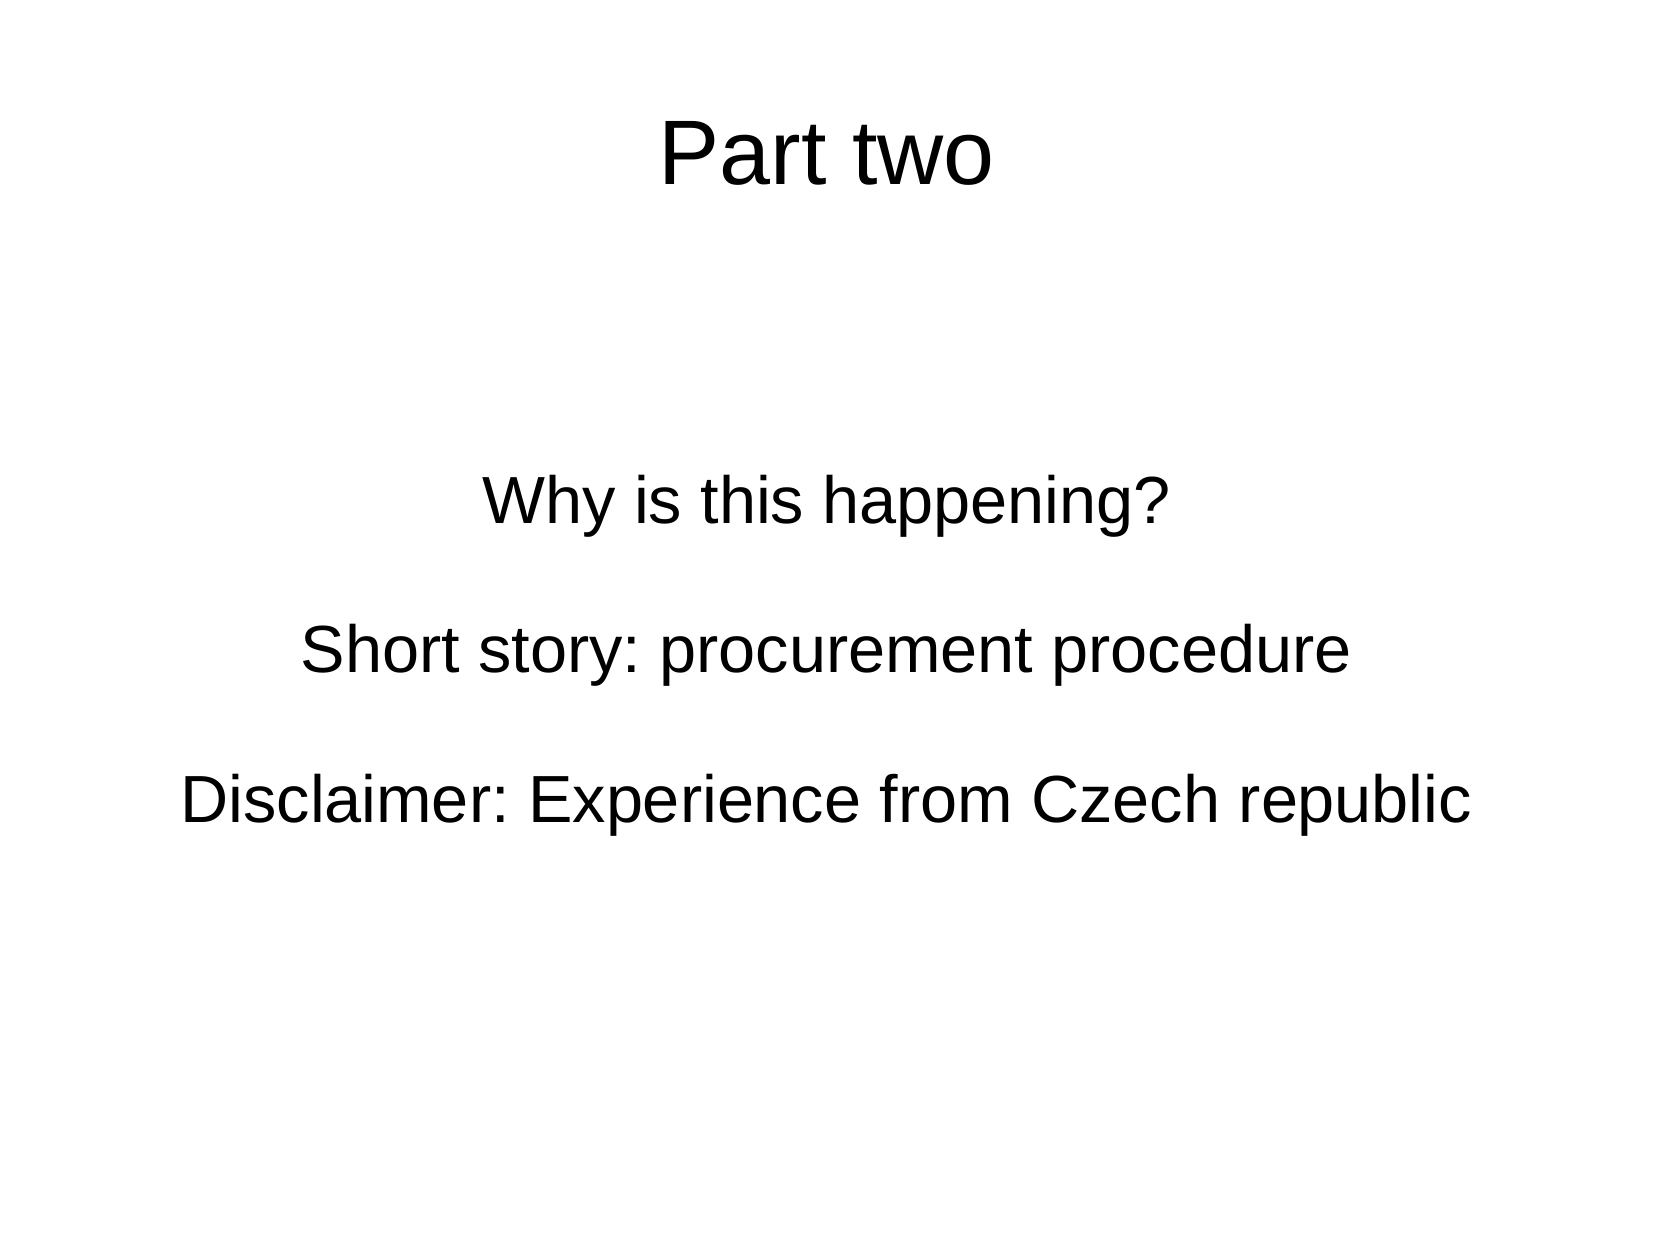

# Part two
Why is this happening?
Short story: procurement procedure
Disclaimer: Experience from Czech republic